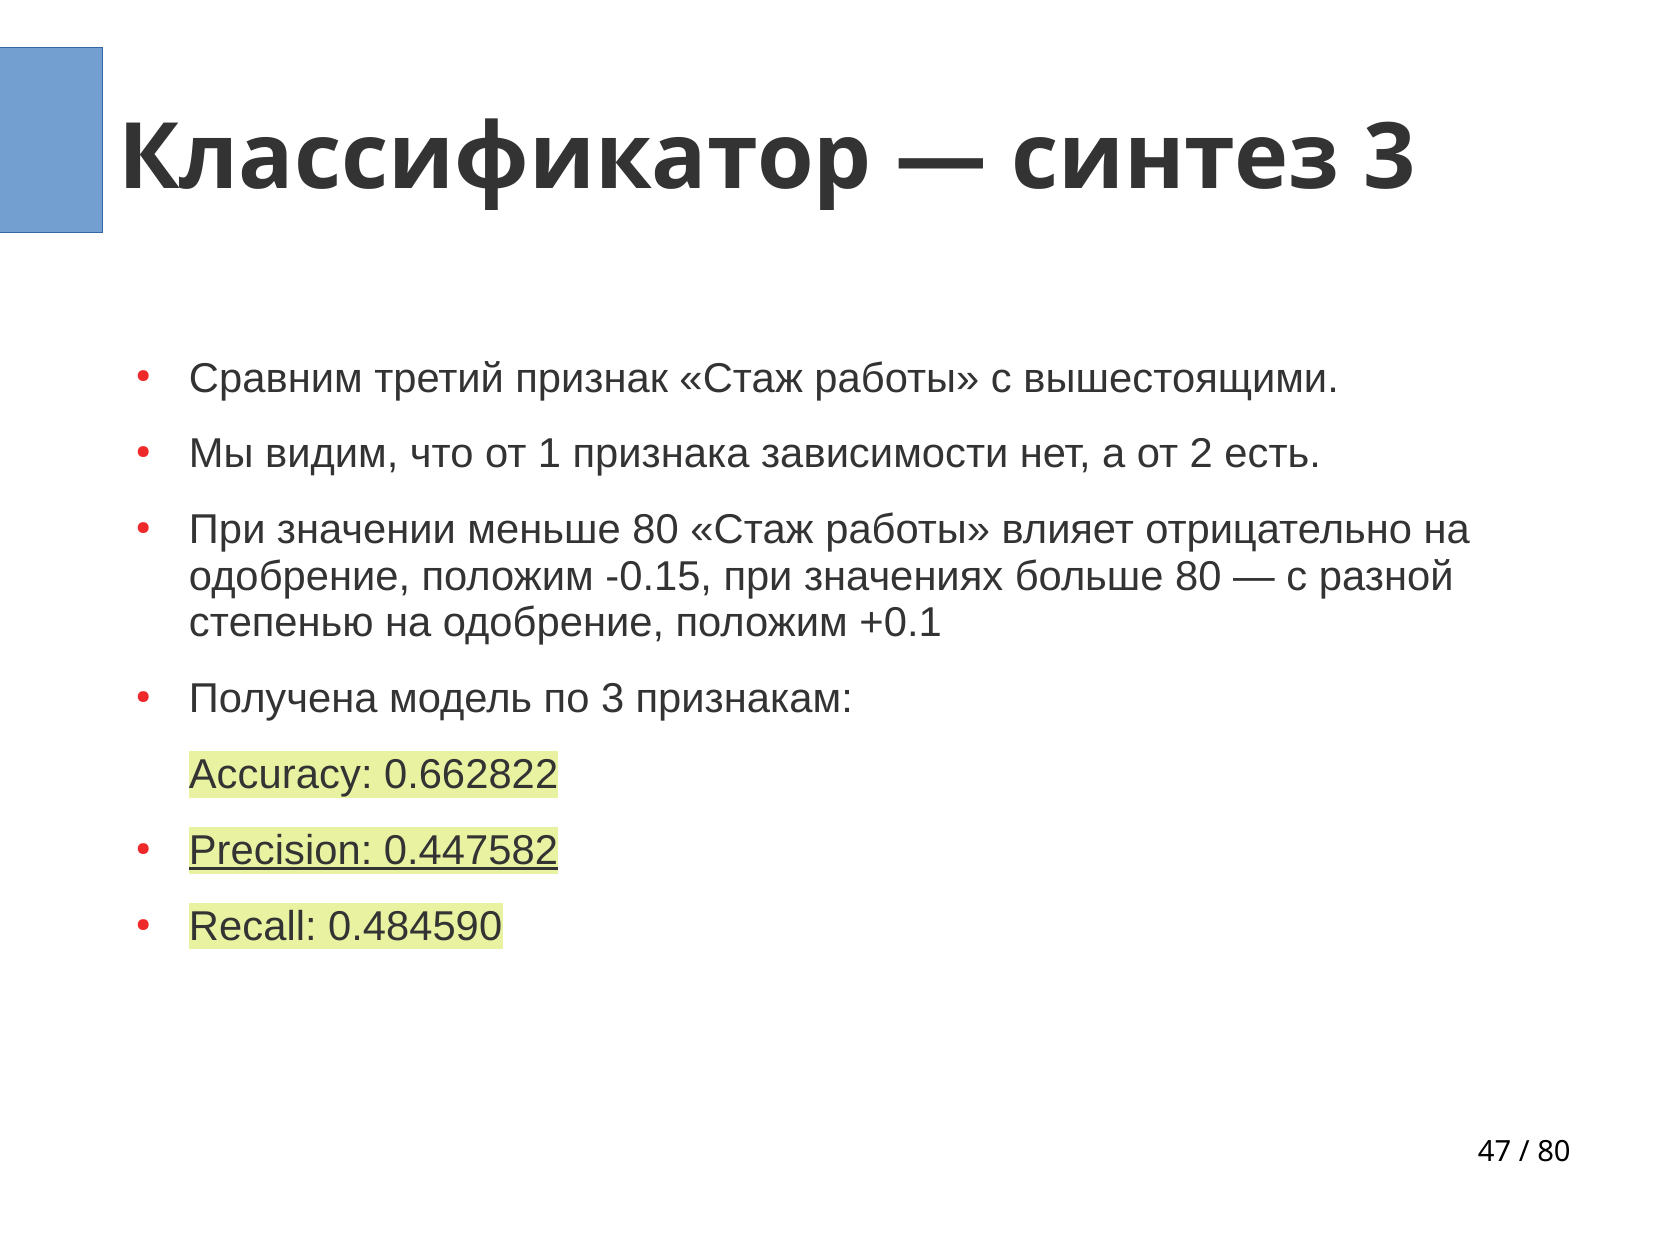

# Классификатор — синтез 3
Сравним третий признак «Стаж работы» с вышестоящими.
Мы видим, что от 1 признака зависимости нет, а от 2 есть.
При значении меньше 80 «Стаж работы» влияет отрицательно на одобрение, положим -0.15, при значениях больше 80 — с разной степенью на одобрение, положим +0.1
Получена модель по 3 признакам:
Accuracy: 0.662822
Precision: 0.447582
Recall: 0.484590
47